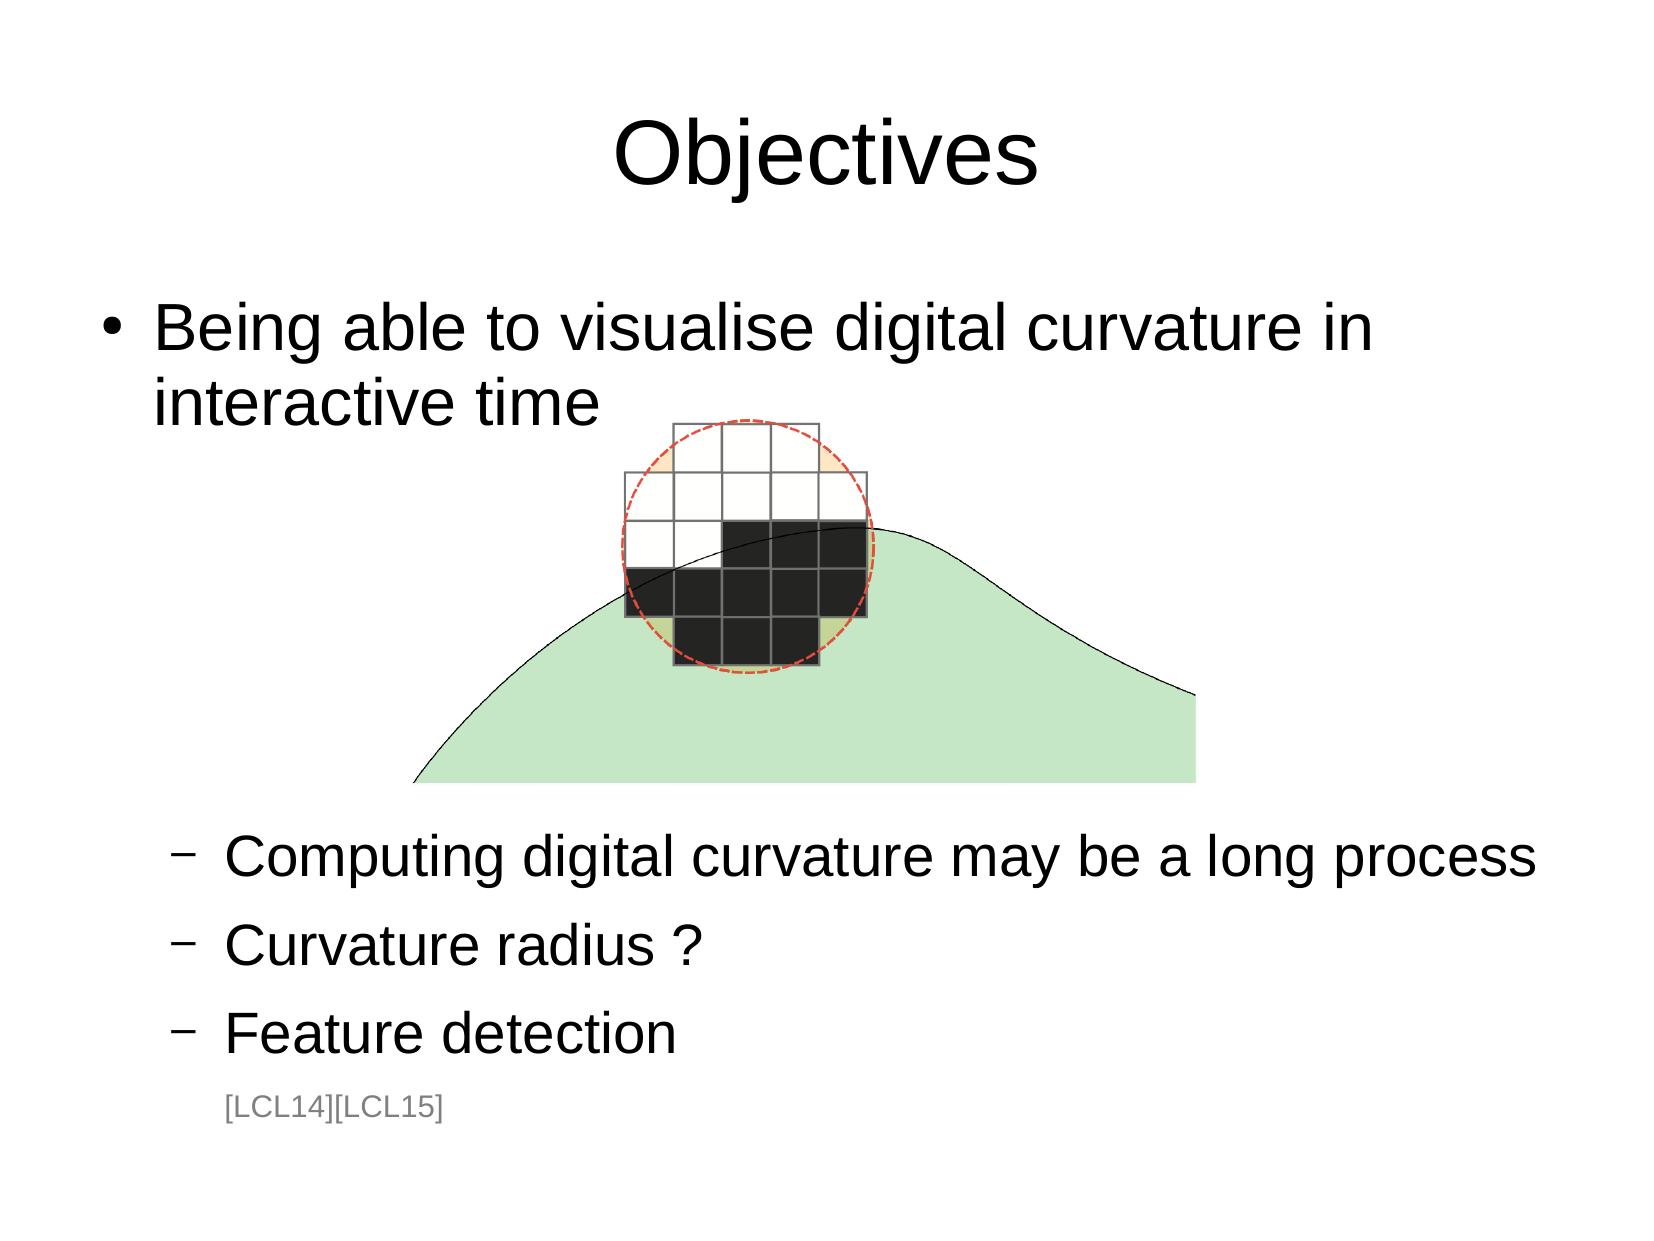

# Objectives
Being able to visualise digital curvature in interactive time
Computing digital curvature may be a long process
Curvature radius ?
Feature detection
[LCL14][LCL15]